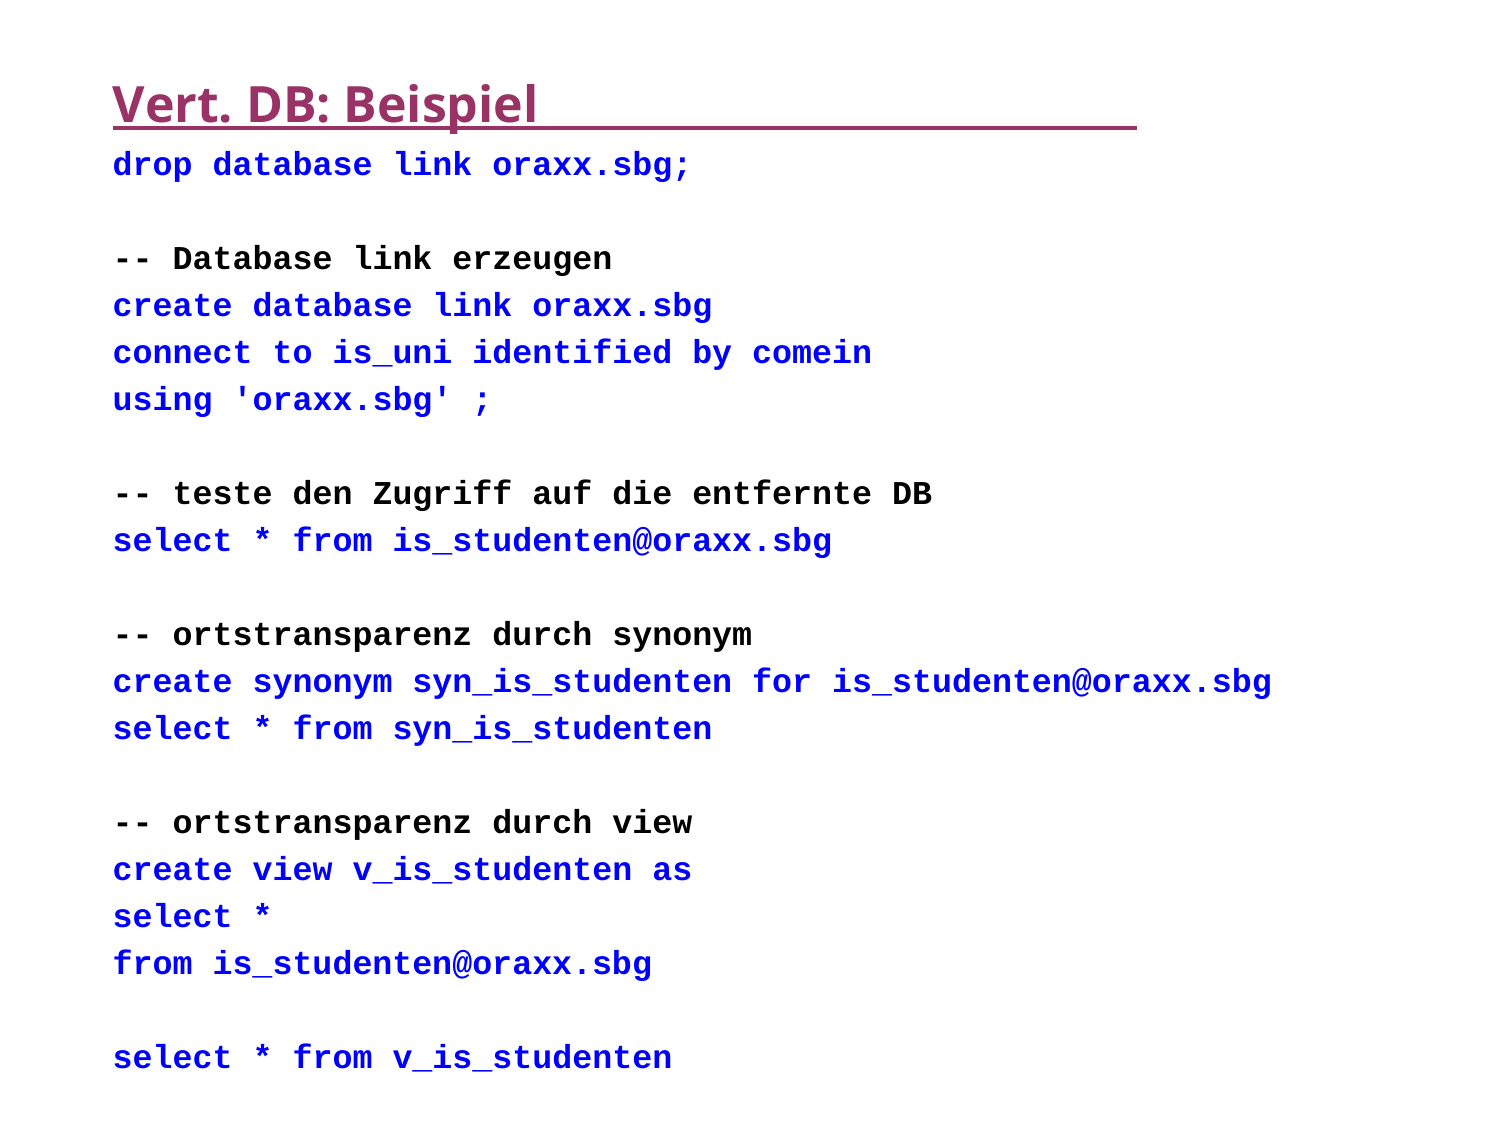

# Vert. DB: Beispiel
drop database link oraxx.sbg;
-- Database link erzeugen
create database link oraxx.sbg
connect to is_uni identified by comein
using 'oraxx.sbg' ;
-- teste den Zugriff auf die entfernte DB
select * from is_studenten@oraxx.sbg
-- ortstransparenz durch synonym
create synonym syn_is_studenten for is_studenten@oraxx.sbg
select * from syn_is_studenten
-- ortstransparenz durch view
create view v_is_studenten as
select *
from is_studenten@oraxx.sbg
select * from v_is_studenten